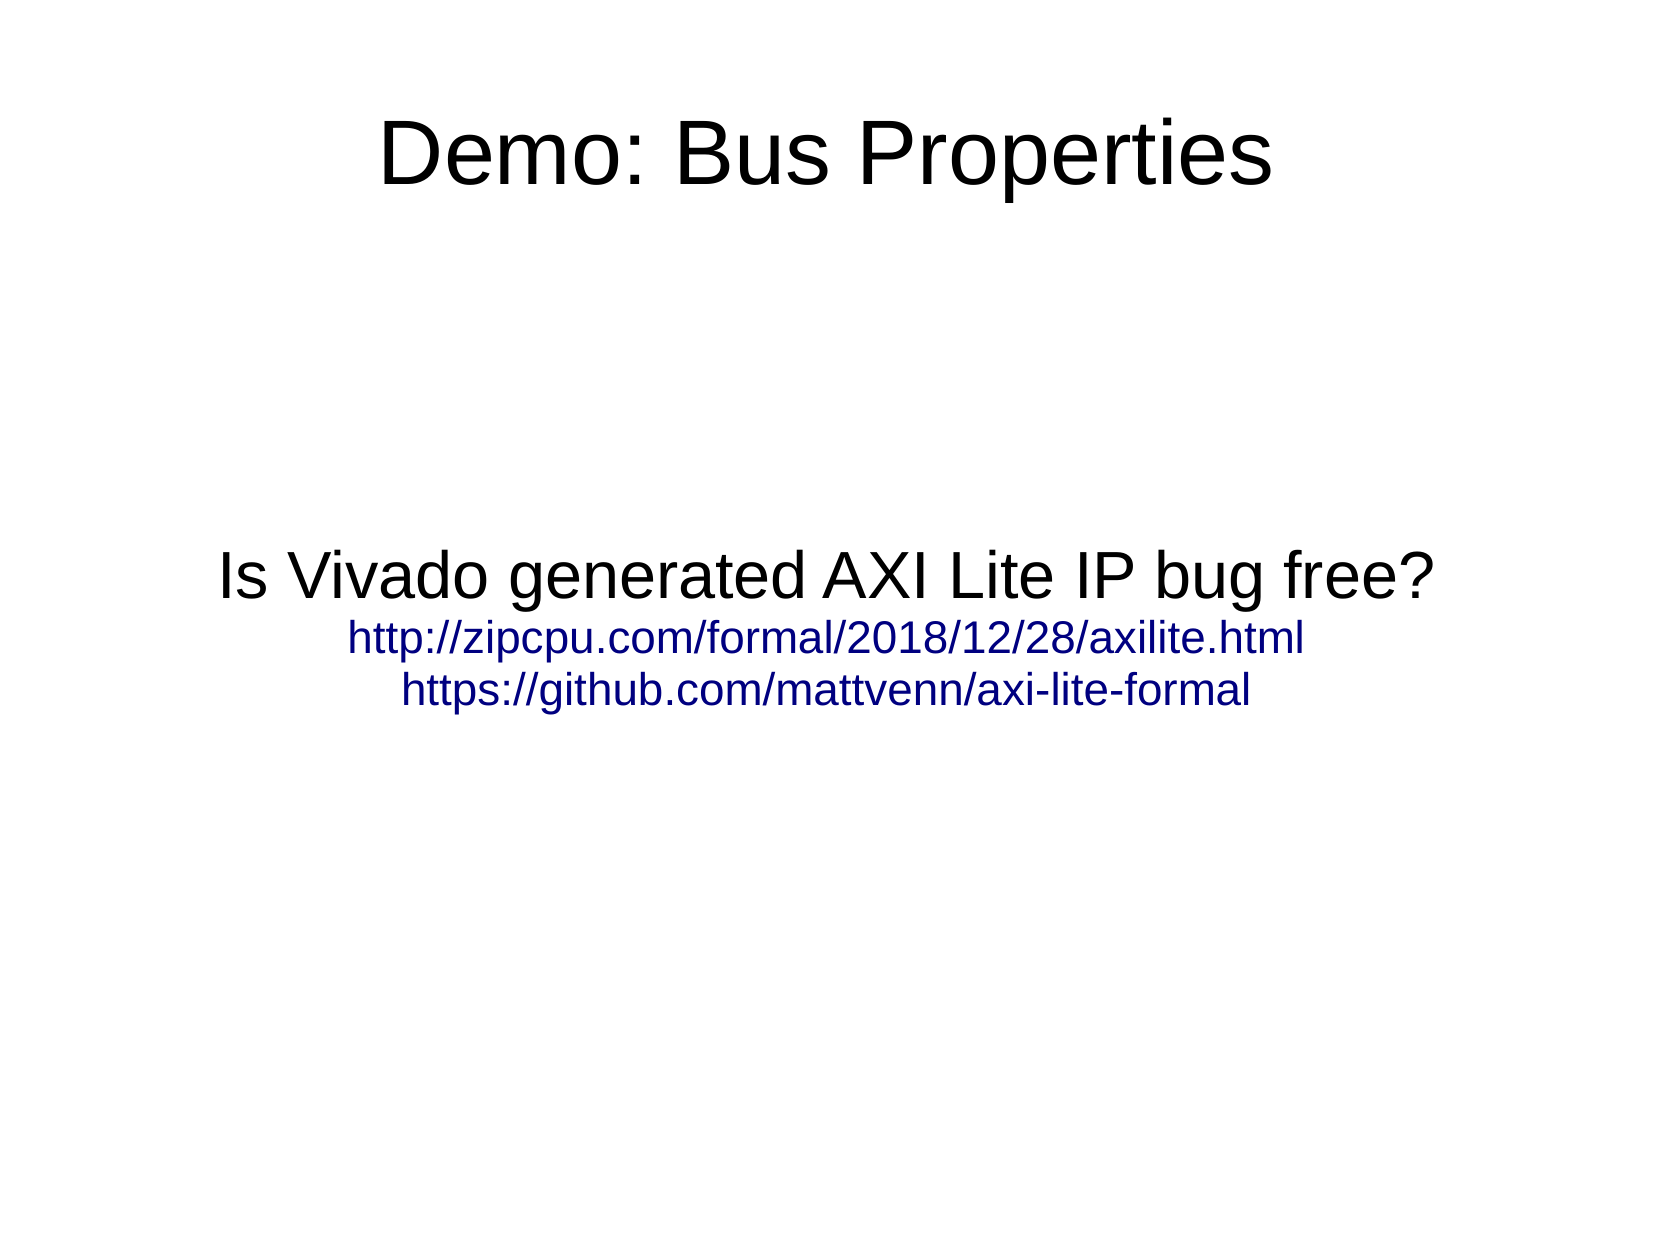

Demo: Bus Properties
# Is Vivado generated AXI Lite IP bug free?
http://zipcpu.com/formal/2018/12/28/axilite.html
https://github.com/mattvenn/axi-lite-formal